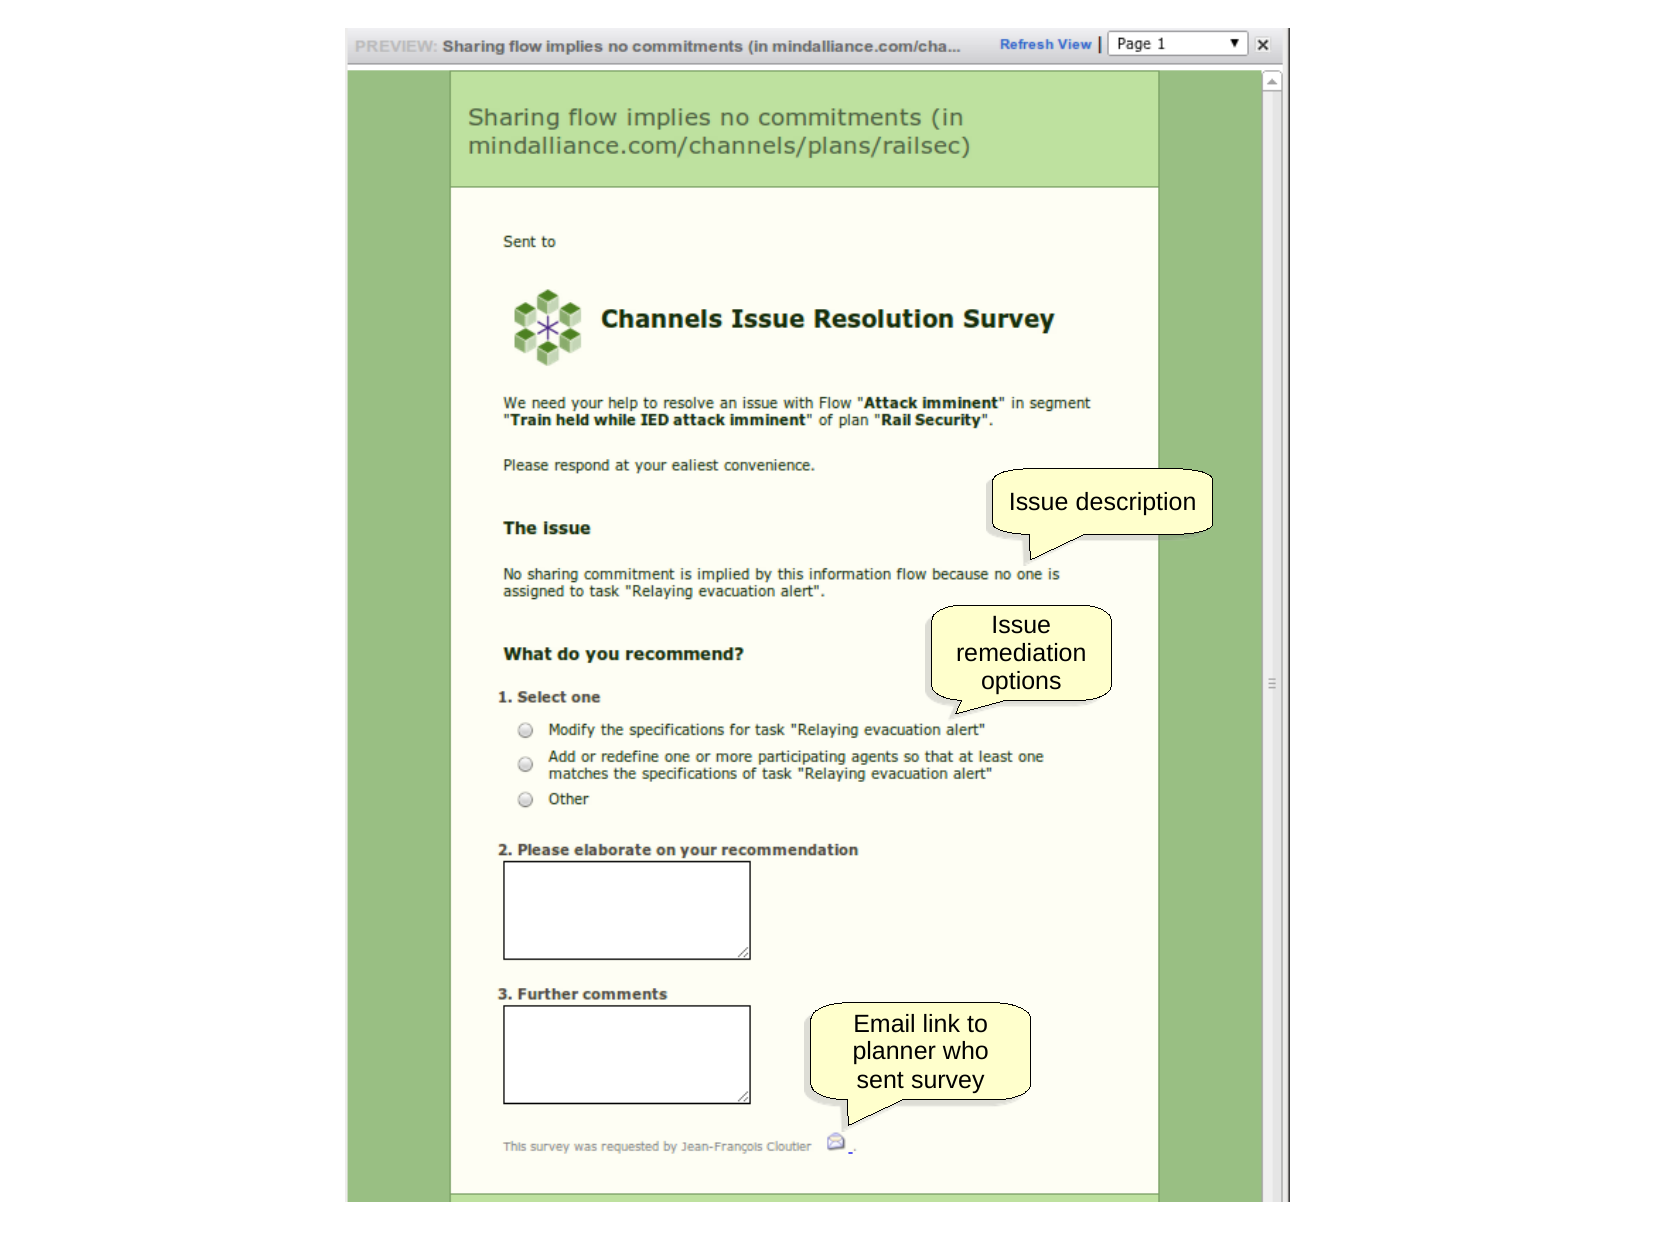

Issue description
Issue remediation options
Email link to planner who sent survey